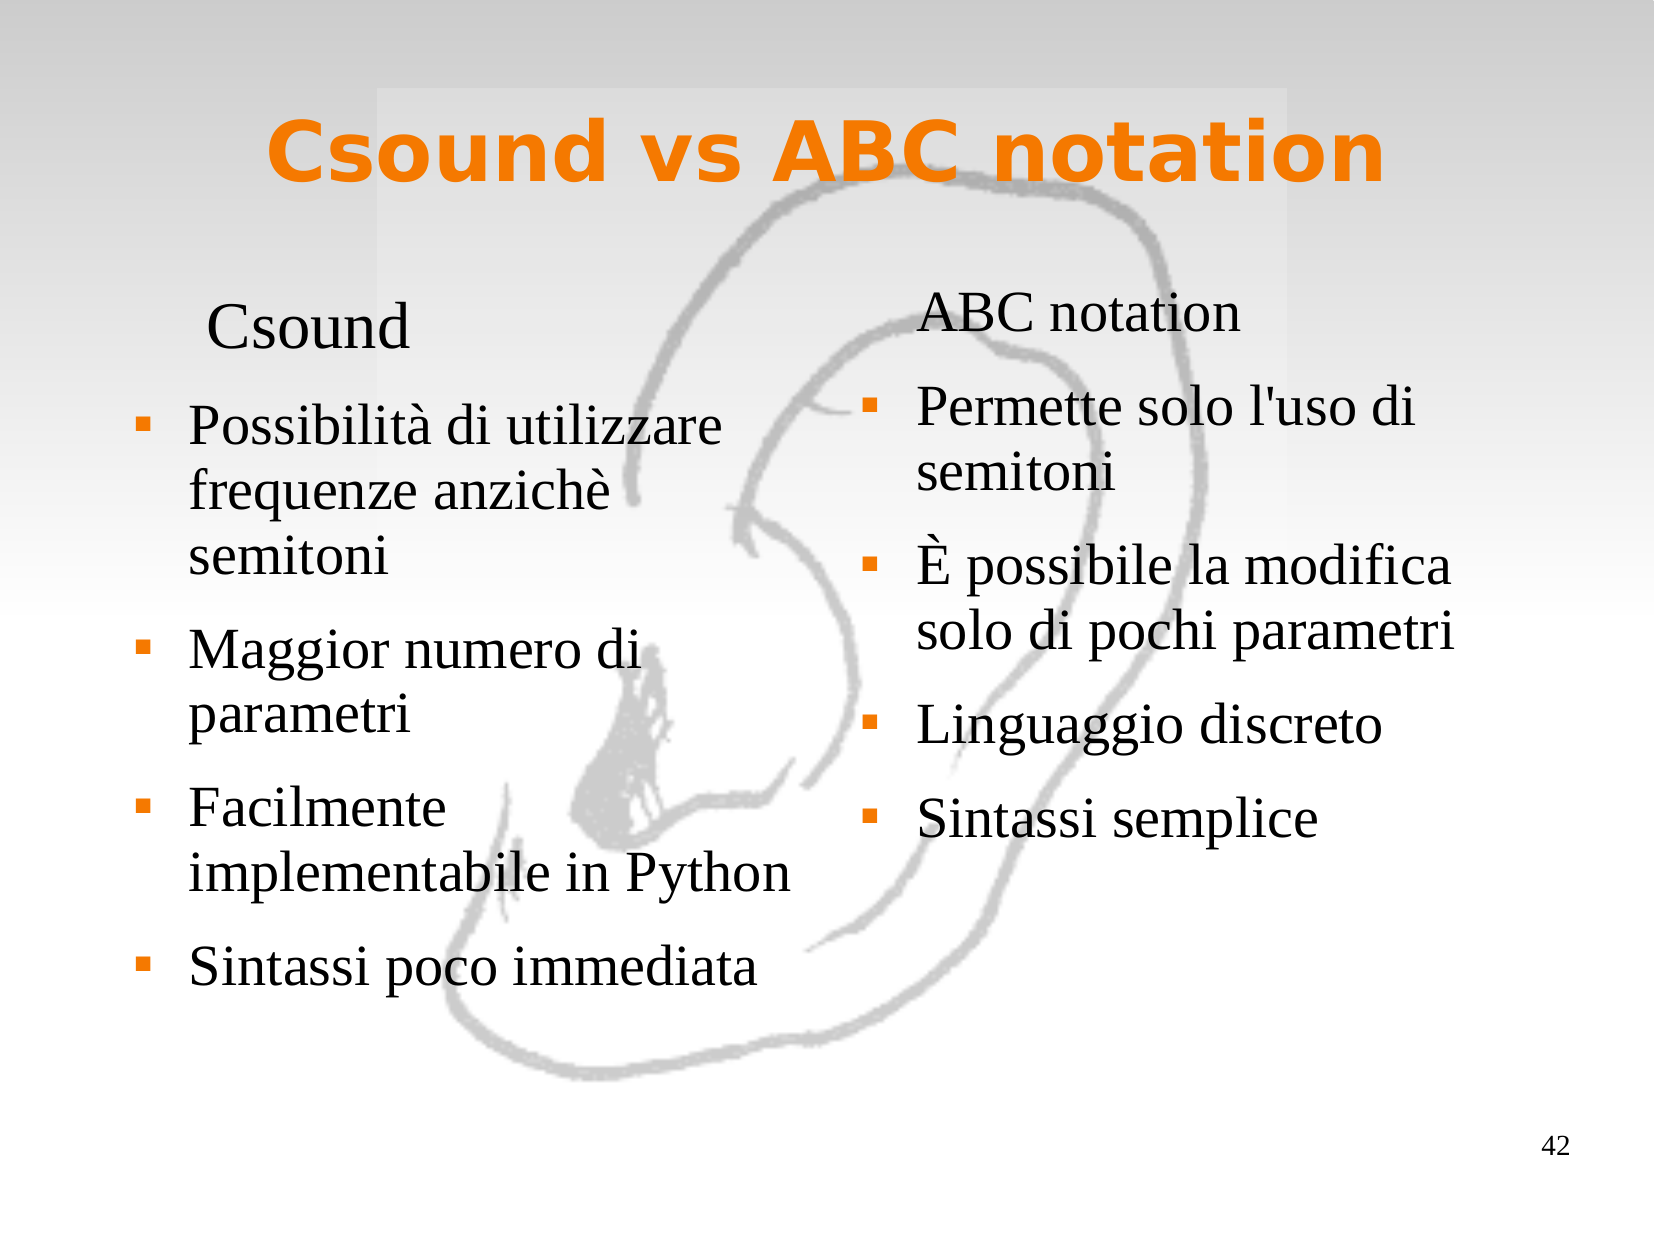

# Csound vs ABC notation
ABC notation
Permette solo l'uso di semitoni
È possibile la modifica solo di pochi parametri
Linguaggio discreto
Sintassi semplice
Csound
Possibilità di utilizzare frequenze anzichè semitoni
Maggior numero di parametri
Facilmente implementabile in Python
Sintassi poco immediata
42